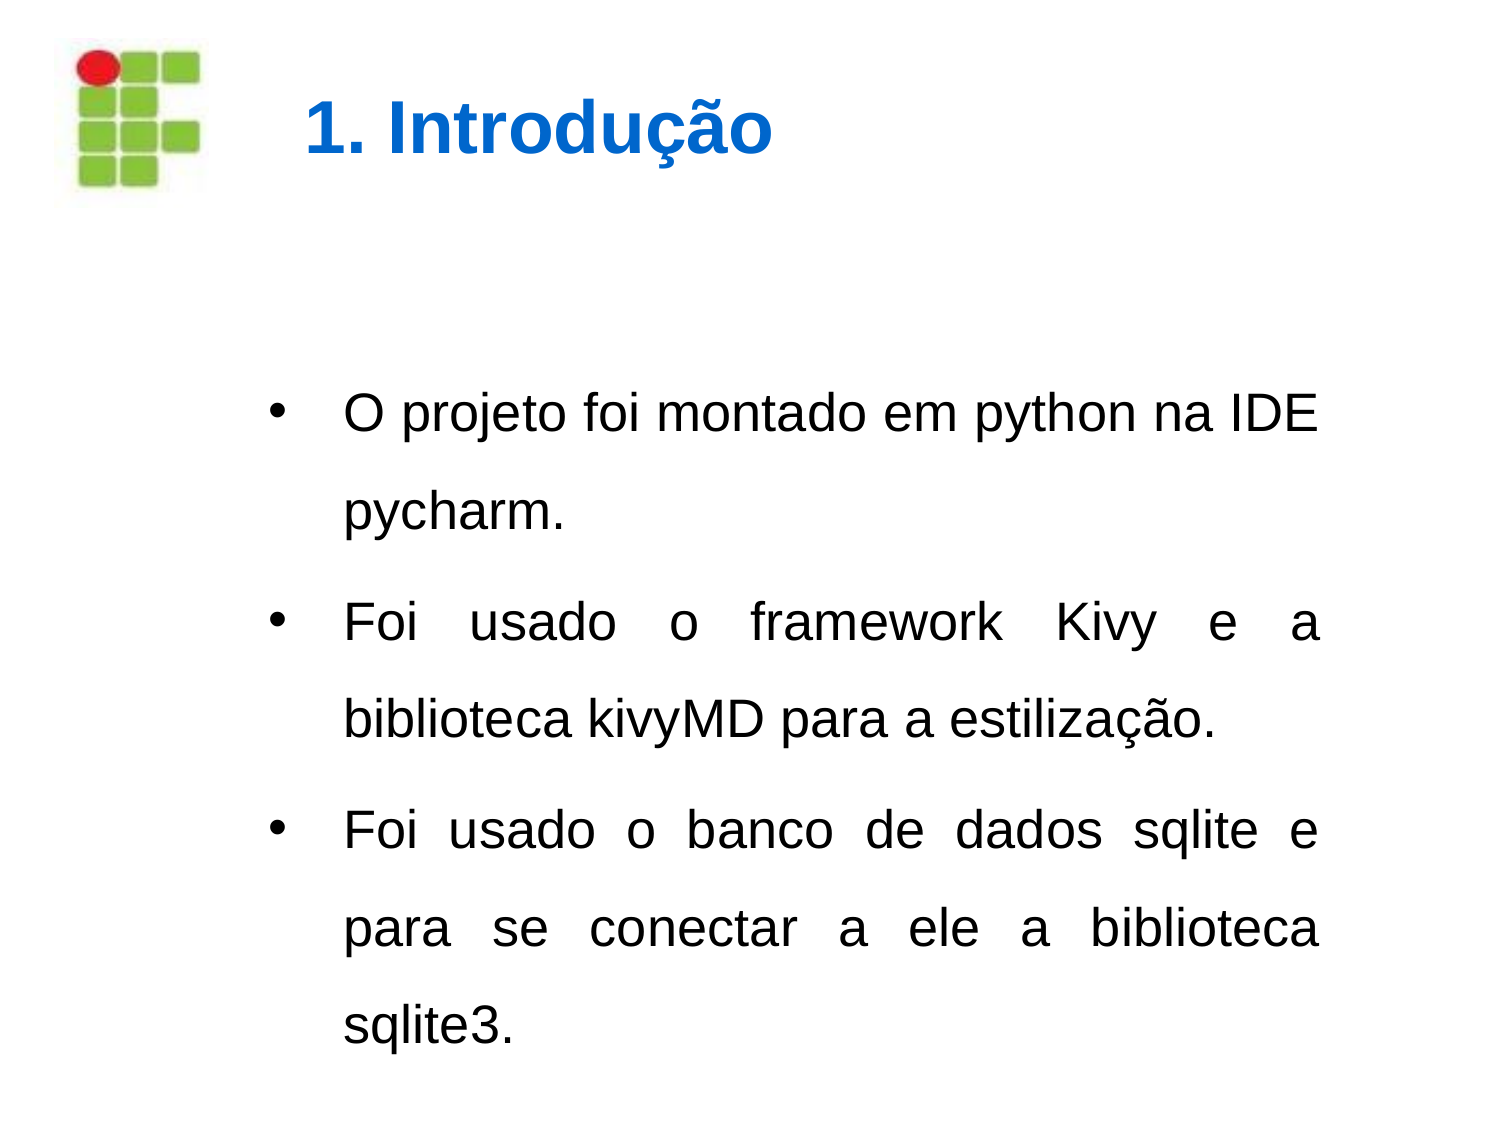

1. Introdução
O projeto foi montado em python na IDE pycharm.
Foi usado o framework Kivy e a biblioteca kivyMD para a estilização.
Foi usado o banco de dados sqlite e para se conectar a ele a biblioteca sqlite3.